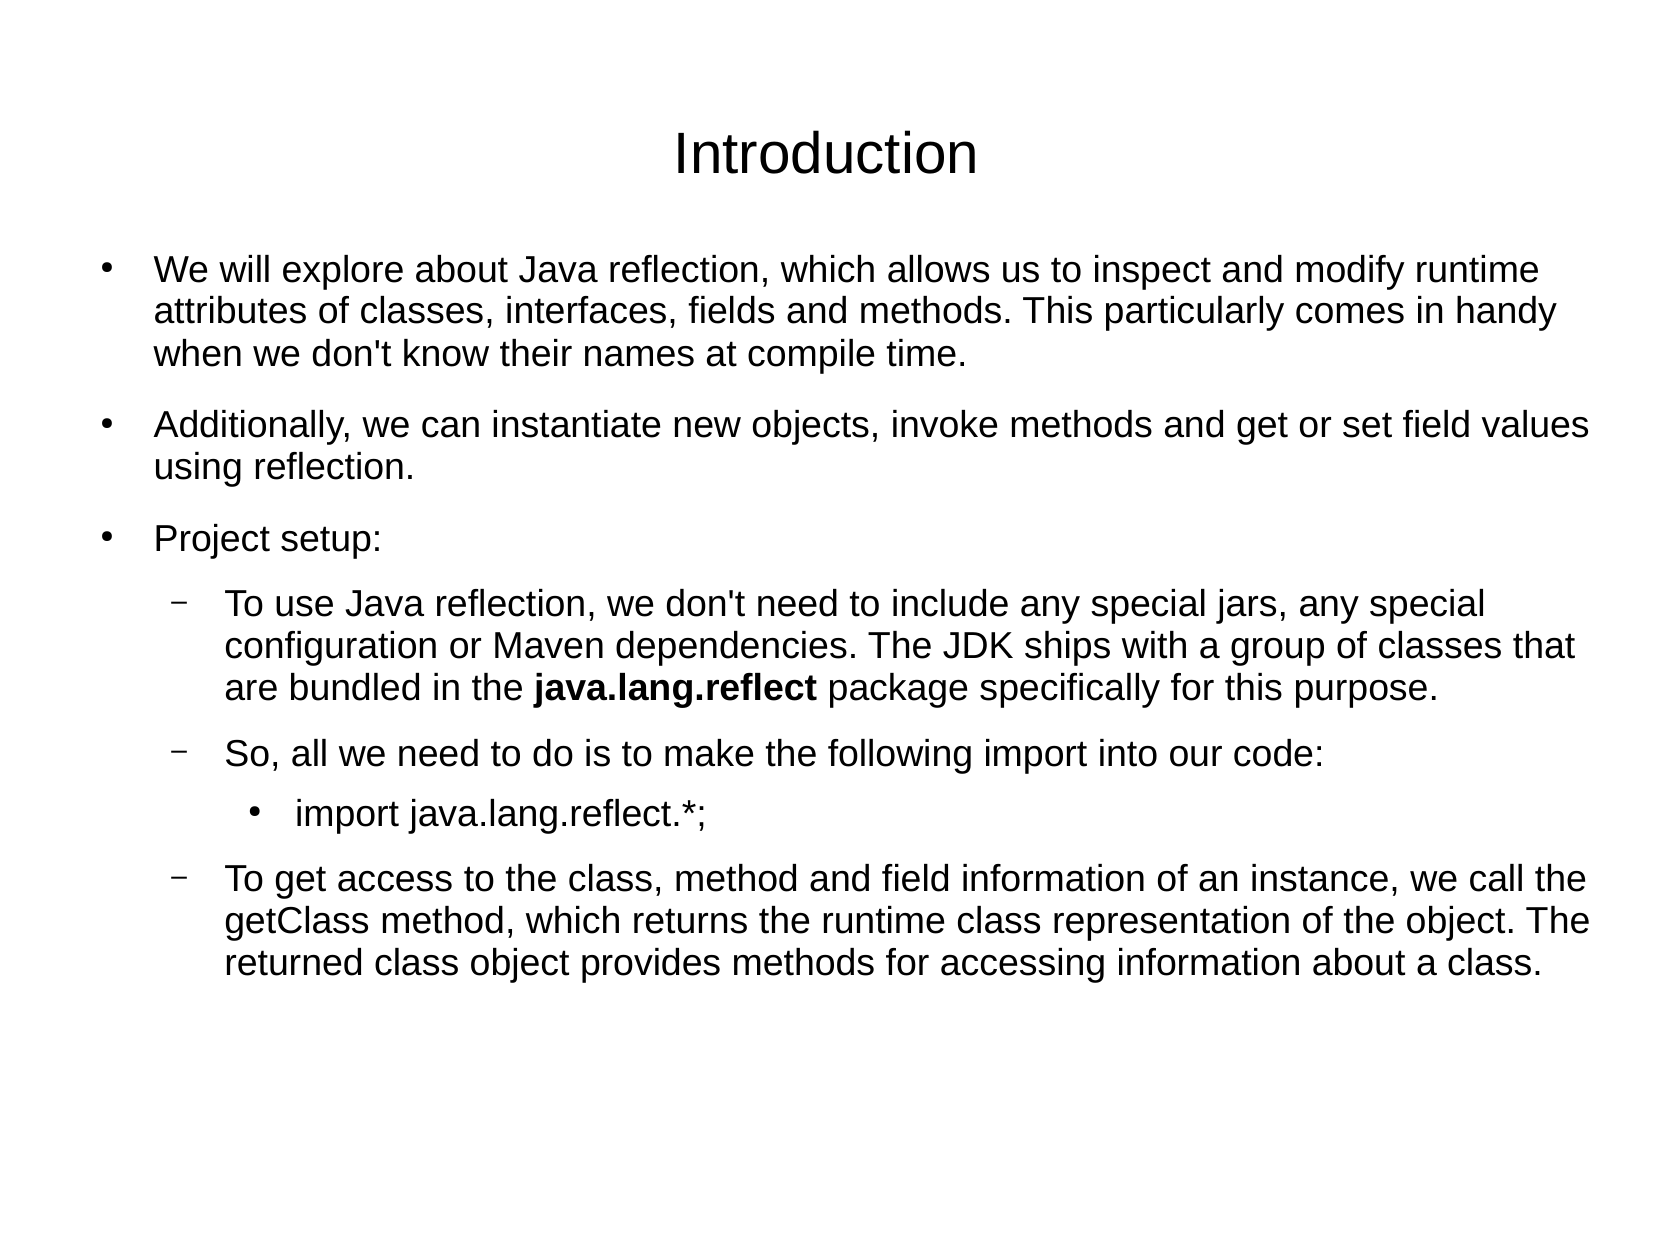

# Introduction
We will explore about Java reflection, which allows us to inspect and modify runtime attributes of classes, interfaces, fields and methods. This particularly comes in handy when we don't know their names at compile time.
Additionally, we can instantiate new objects, invoke methods and get or set field values using reflection.
Project setup:
To use Java reflection, we don't need to include any special jars, any special configuration or Maven dependencies. The JDK ships with a group of classes that are bundled in the java.lang.reflect package specifically for this purpose.
So, all we need to do is to make the following import into our code:
import java.lang.reflect.*;
To get access to the class, method and field information of an instance, we call the getClass method, which returns the runtime class representation of the object. The returned class object provides methods for accessing information about a class.